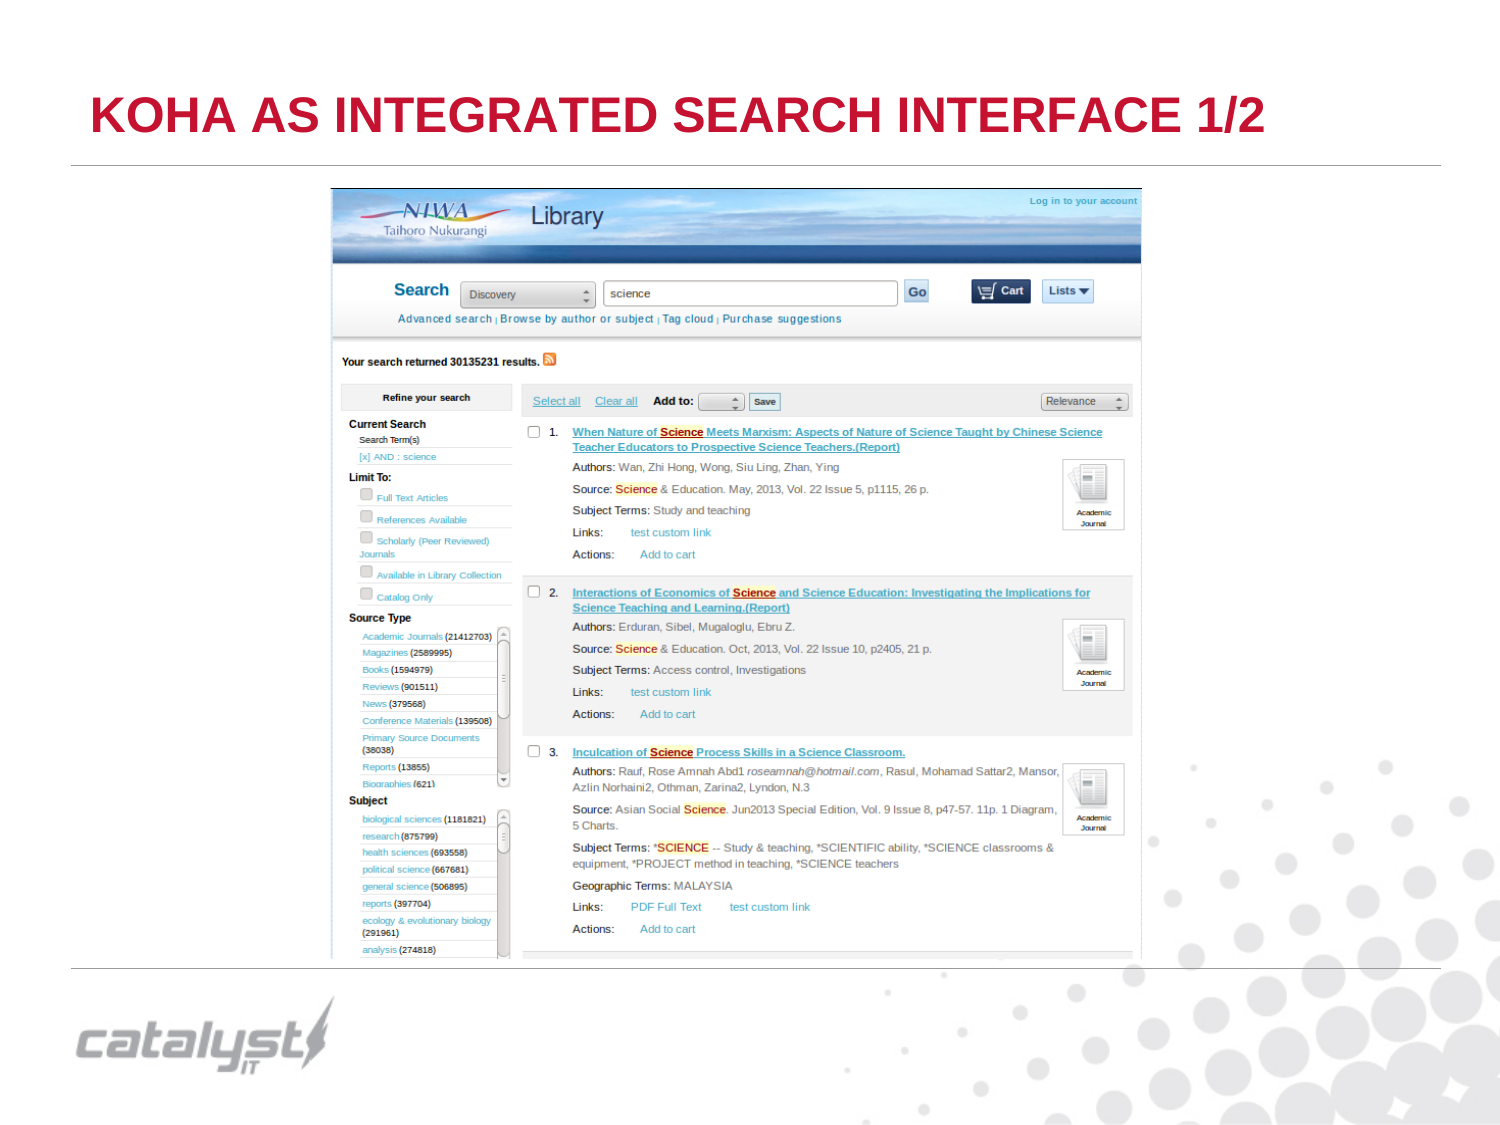

# KOHA AS INTEGRATED SEARCH INTERFACE 1/2